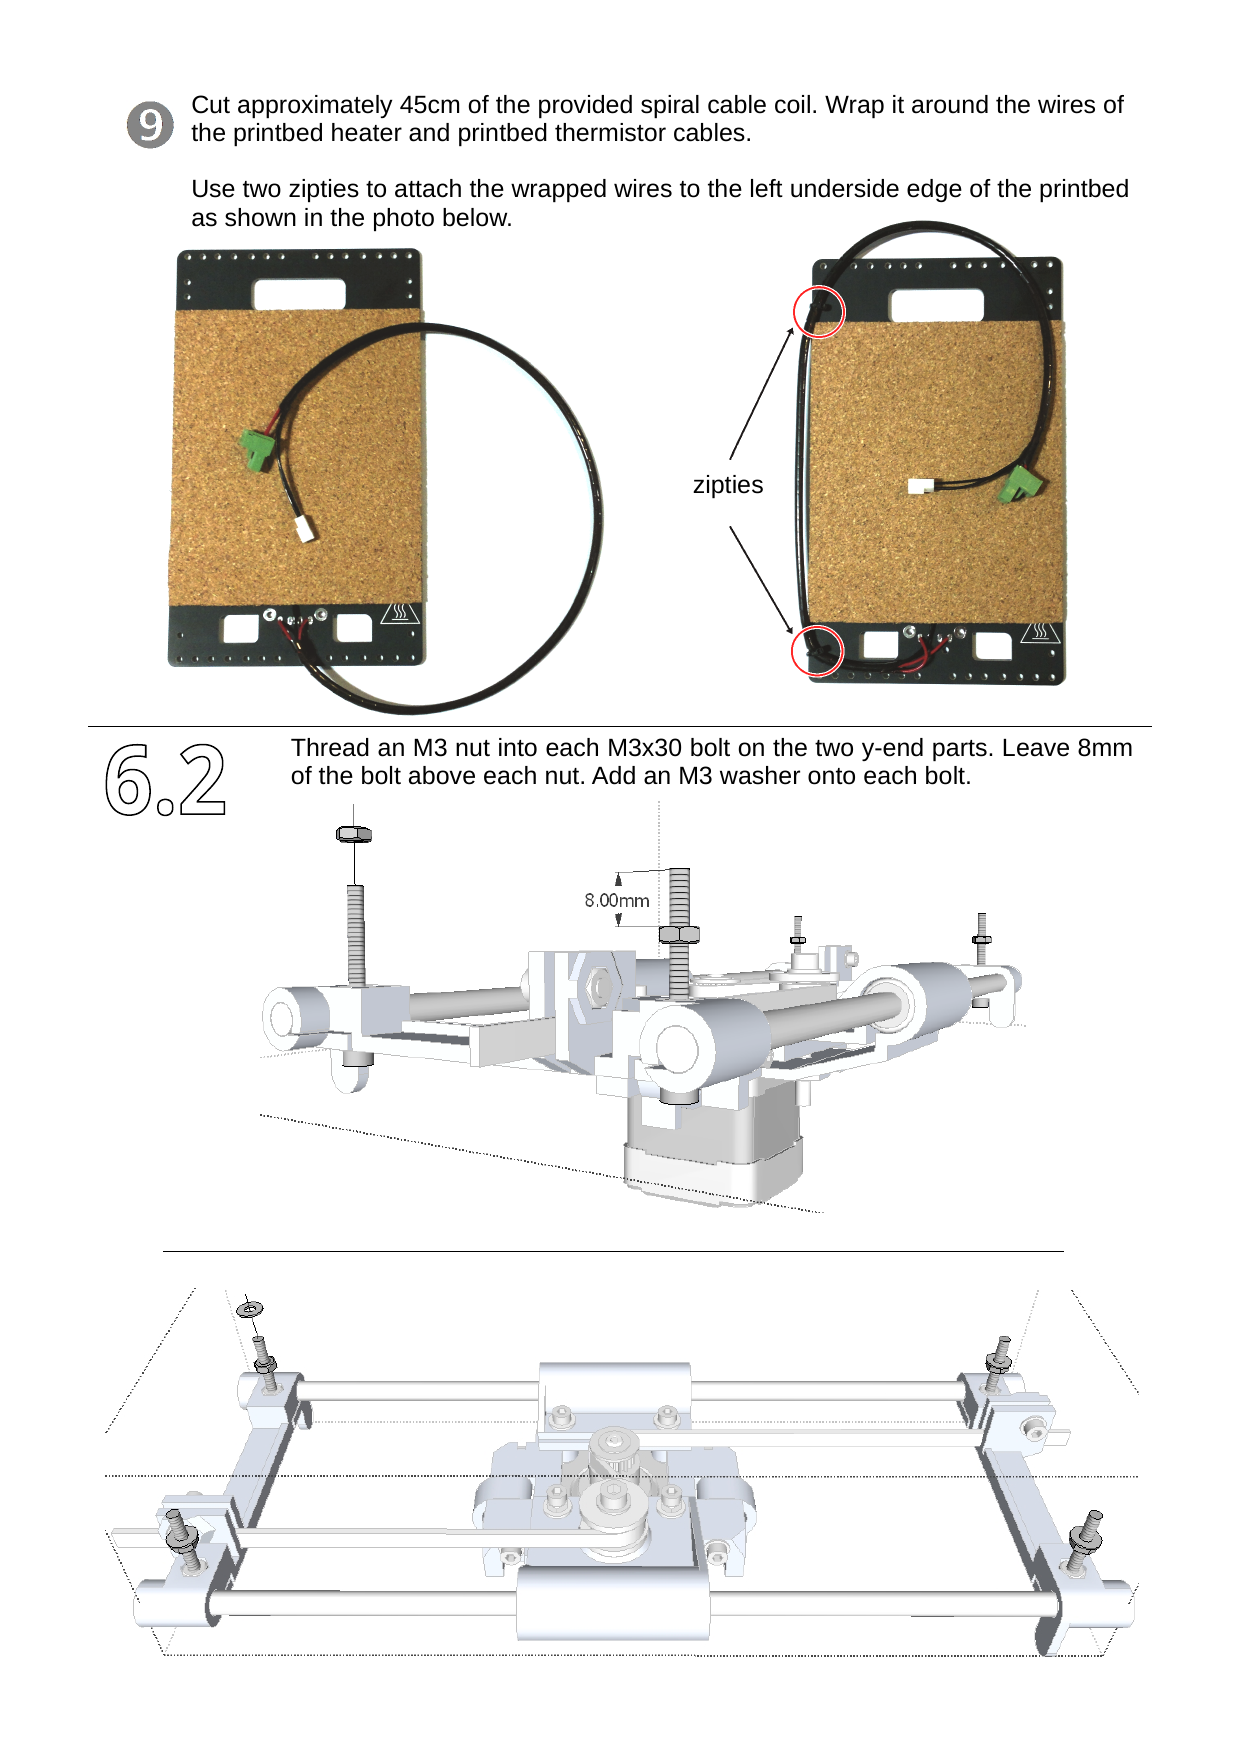

Cut approximately 45cm of the provided spiral cable coil. Wrap it around the wires of the printbed heater and printbed thermistor cables.
Use two zipties to attach the wrapped wires to the left underside edge of the printbed as shown in the photo below.
zipties
Thread an M3 nut into each M3x30 bolt on the two y-end parts. Leave 8mm of the bolt above each nut. Add an M3 washer onto each bolt.
6.2